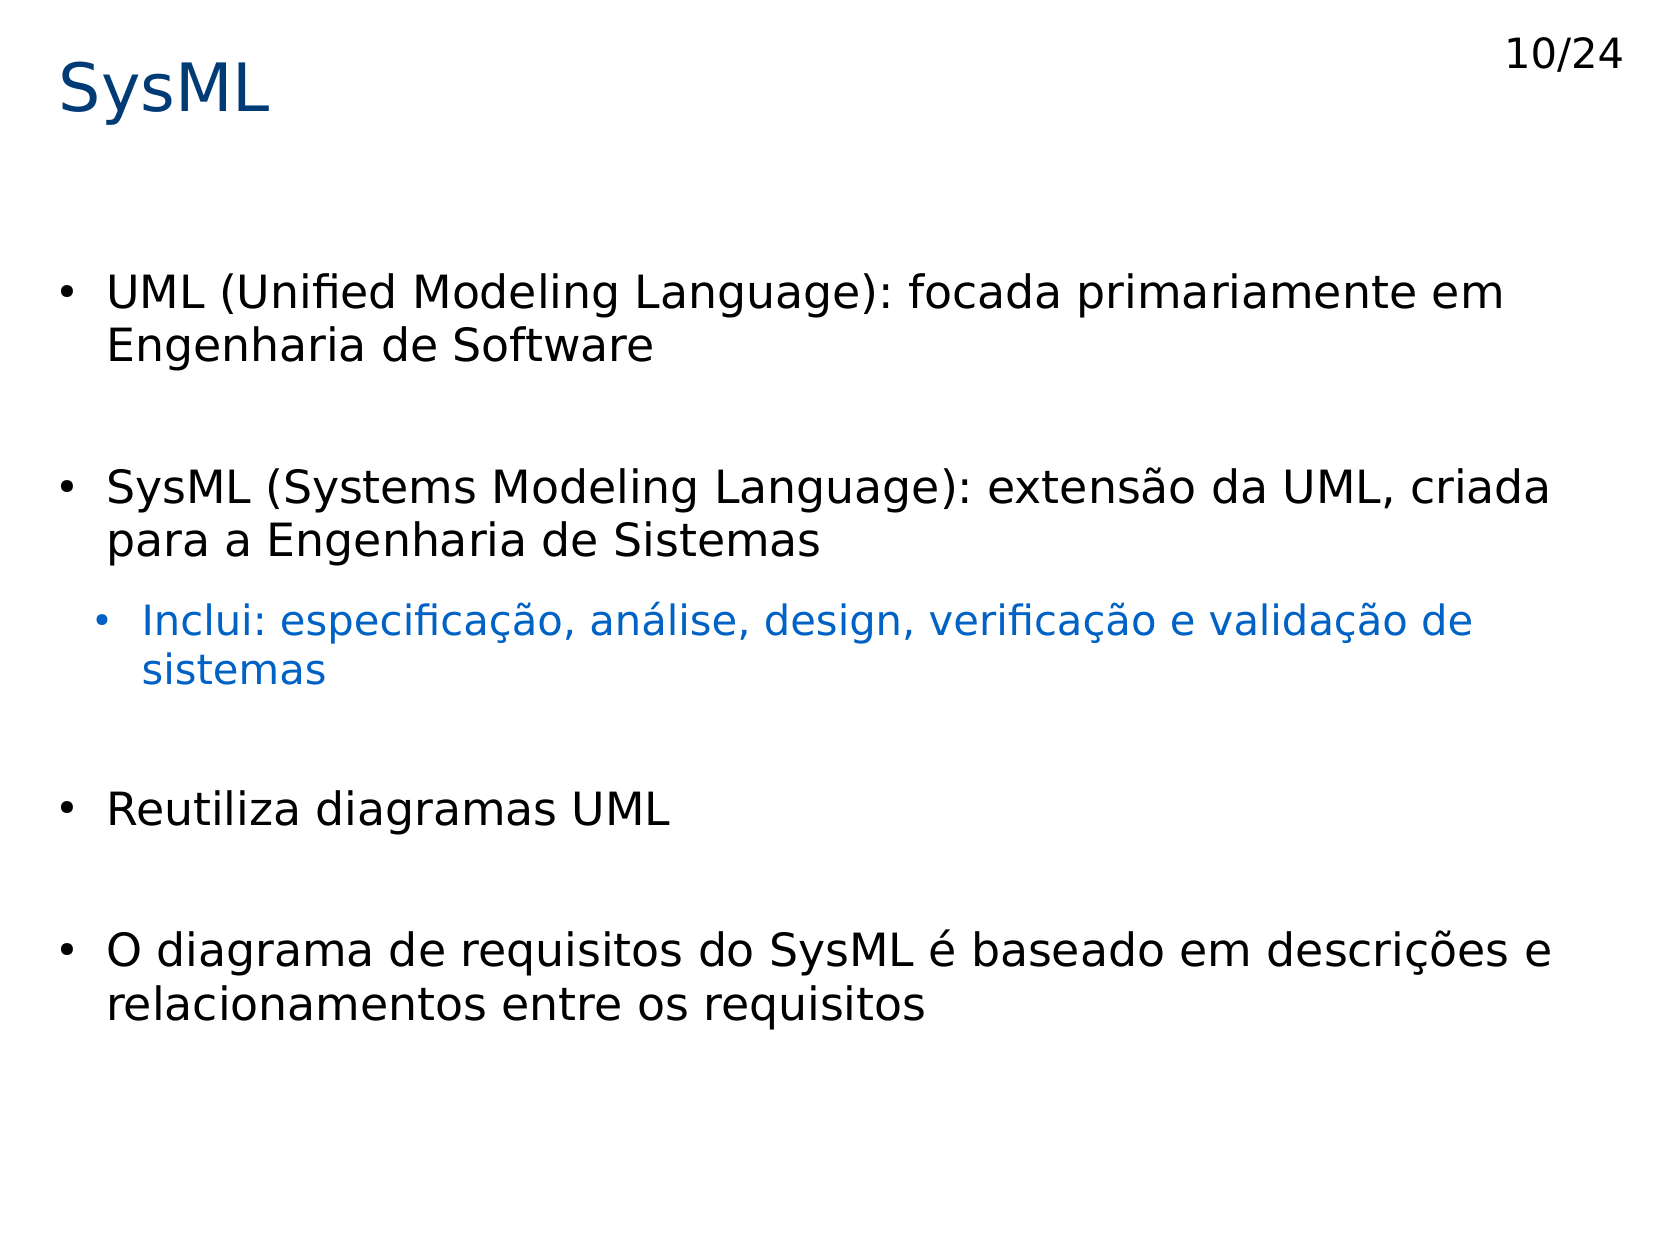

10
# SysML
UML (Unified Modeling Language): focada primariamente em Engenharia de Software
SysML (Systems Modeling Language): extensão da UML, criada para a Engenharia de Sistemas
Inclui: especificação, análise, design, verificação e validação de sistemas
Reutiliza diagramas UML
O diagrama de requisitos do SysML é baseado em descrições e relacionamentos entre os requisitos